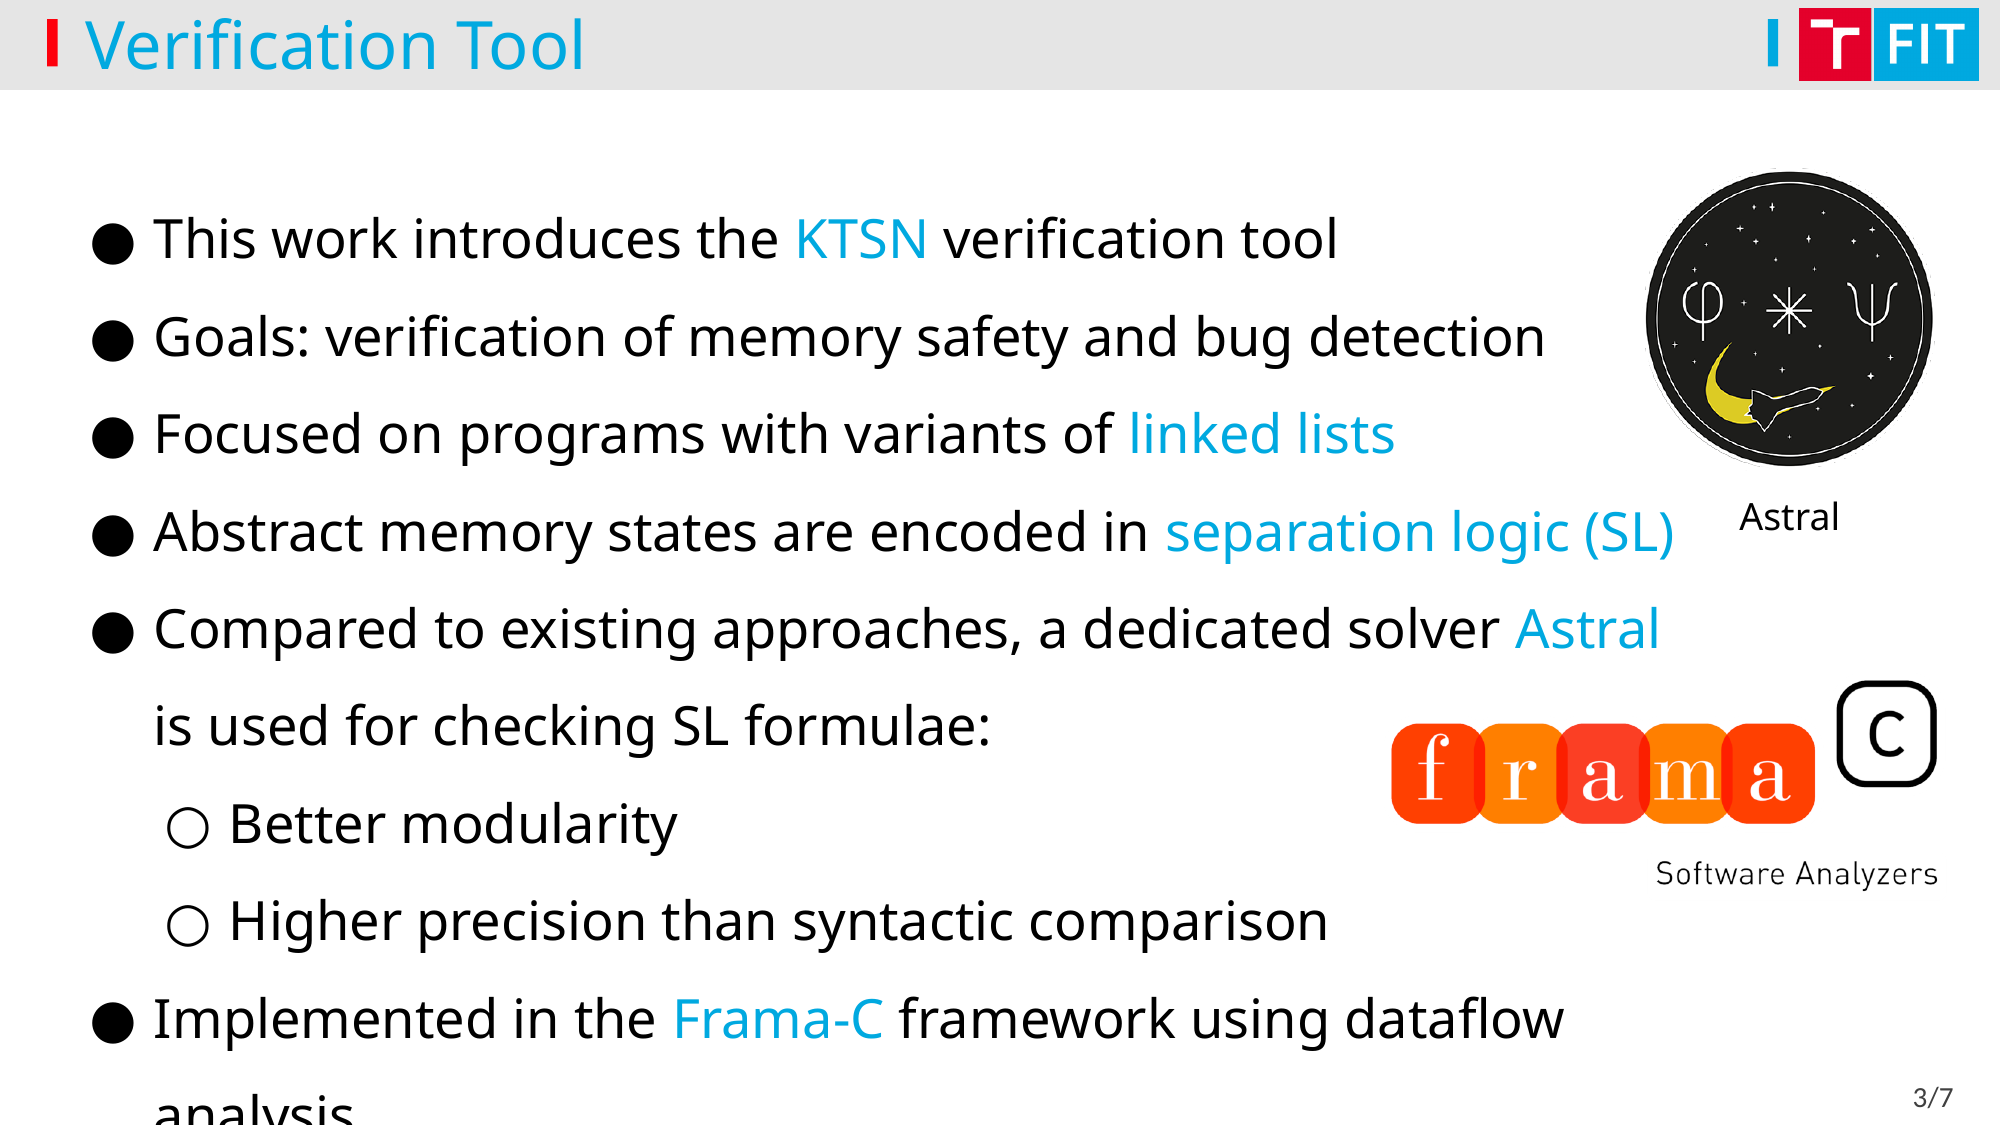

# Verification Tool
This work introduces the KTSN verification tool
Goals: verification of memory safety and bug detection
Focused on programs with variants of linked lists
Abstract memory states are encoded in separation logic (SL)
Compared to existing approaches, a dedicated solver Astral
is used for checking SL formulae:
Better modularity
Higher precision than syntactic comparison
Implemented in the Frama-C framework using dataflow analysis
Astral